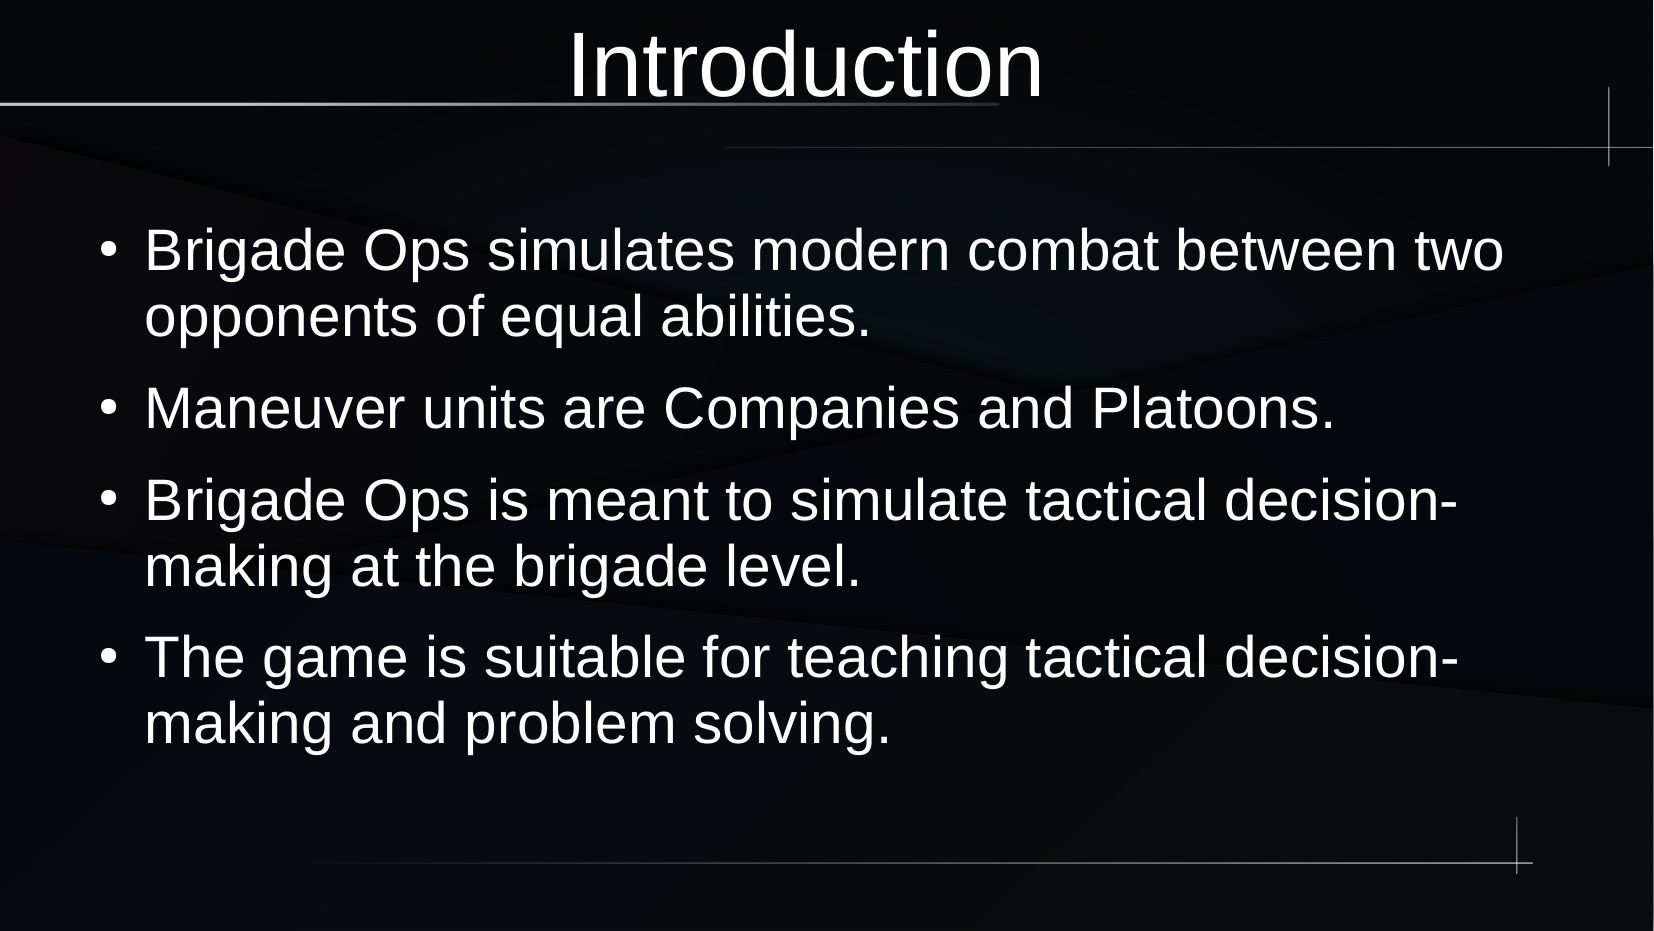

# Introduction
Brigade Ops simulates modern combat between two opponents of equal abilities.
Maneuver units are Companies and Platoons.
Brigade Ops is meant to simulate tactical decision-making at the brigade level.
The game is suitable for teaching tactical decision-making and problem solving.